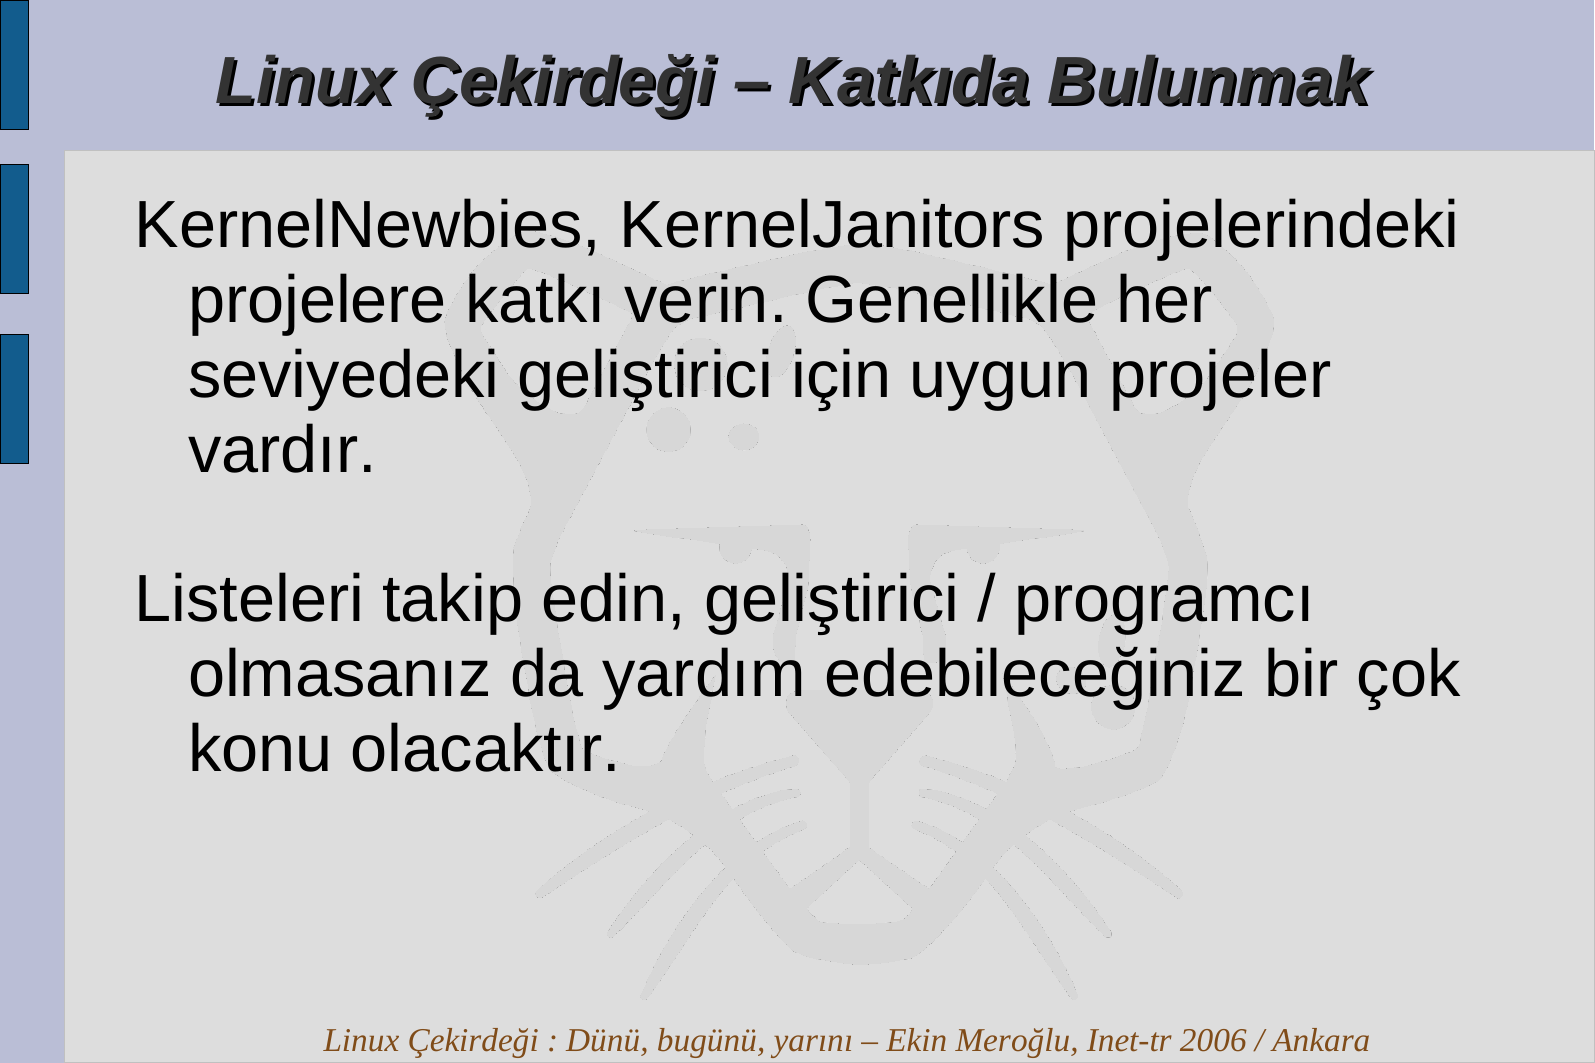

# Linux Çekirdeği – Katkıda Bulunmak
KernelNewbies, KernelJanitors projelerindeki projelere katkı verin. Genellikle her seviyedeki geliştirici için uygun projeler vardır.
Listeleri takip edin, geliştirici / programcı olmasanız da yardım edebileceğiniz bir çok konu olacaktır.